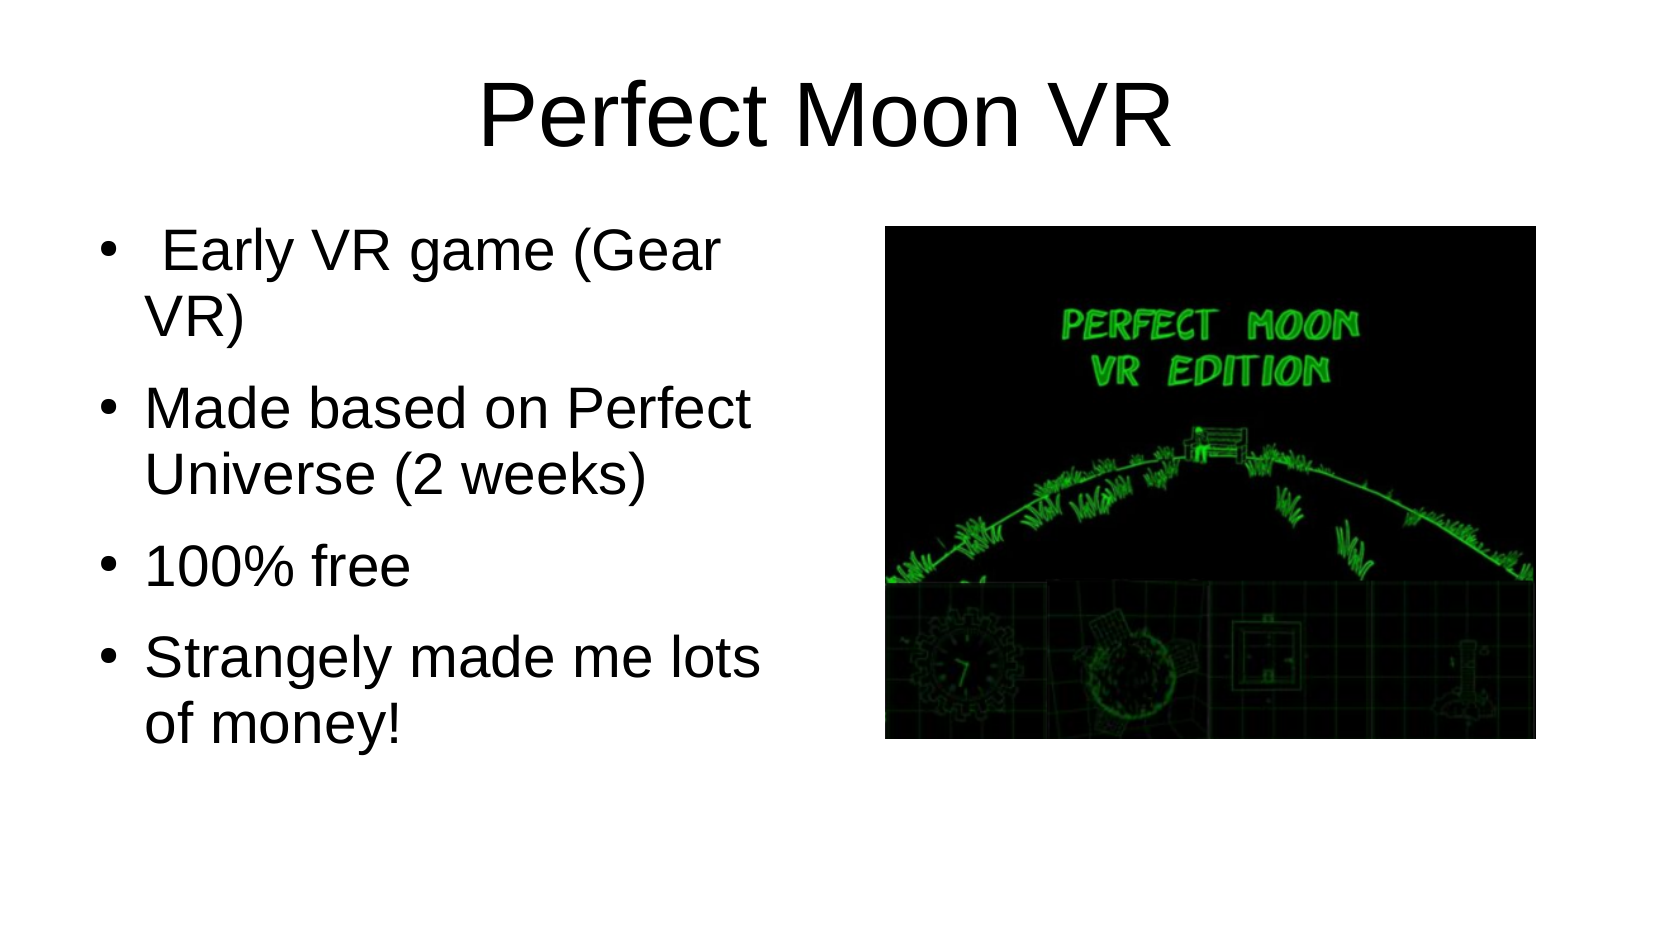

# Perfect Moon VR
 Early VR game (Gear VR)
Made based on Perfect Universe (2 weeks)
100% free
Strangely made me lots of money!